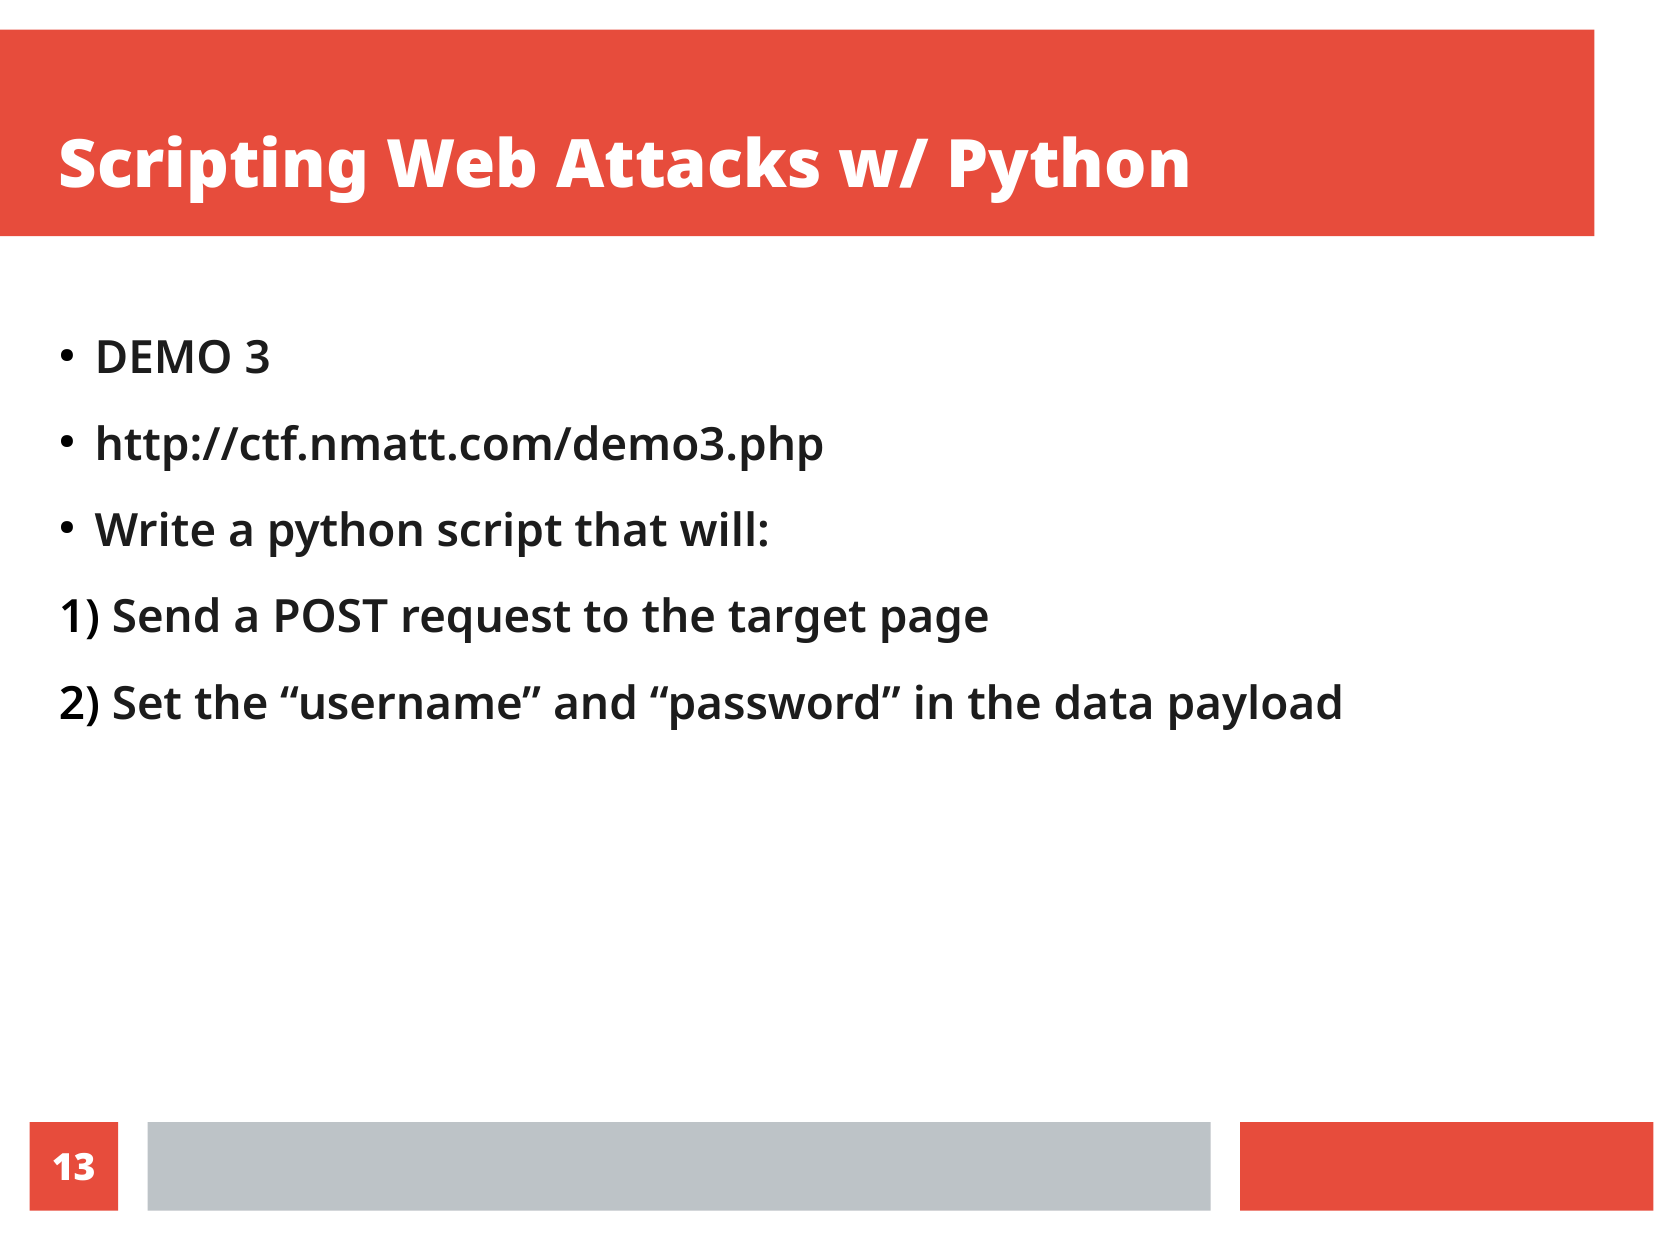

# Scripting Web Attacks w/ Python
DEMO 3
http://ctf.nmatt.com/demo3.php
Write a python script that will:
 Send a POST request to the target page
 Set the “username” and “password” in the data payload
13